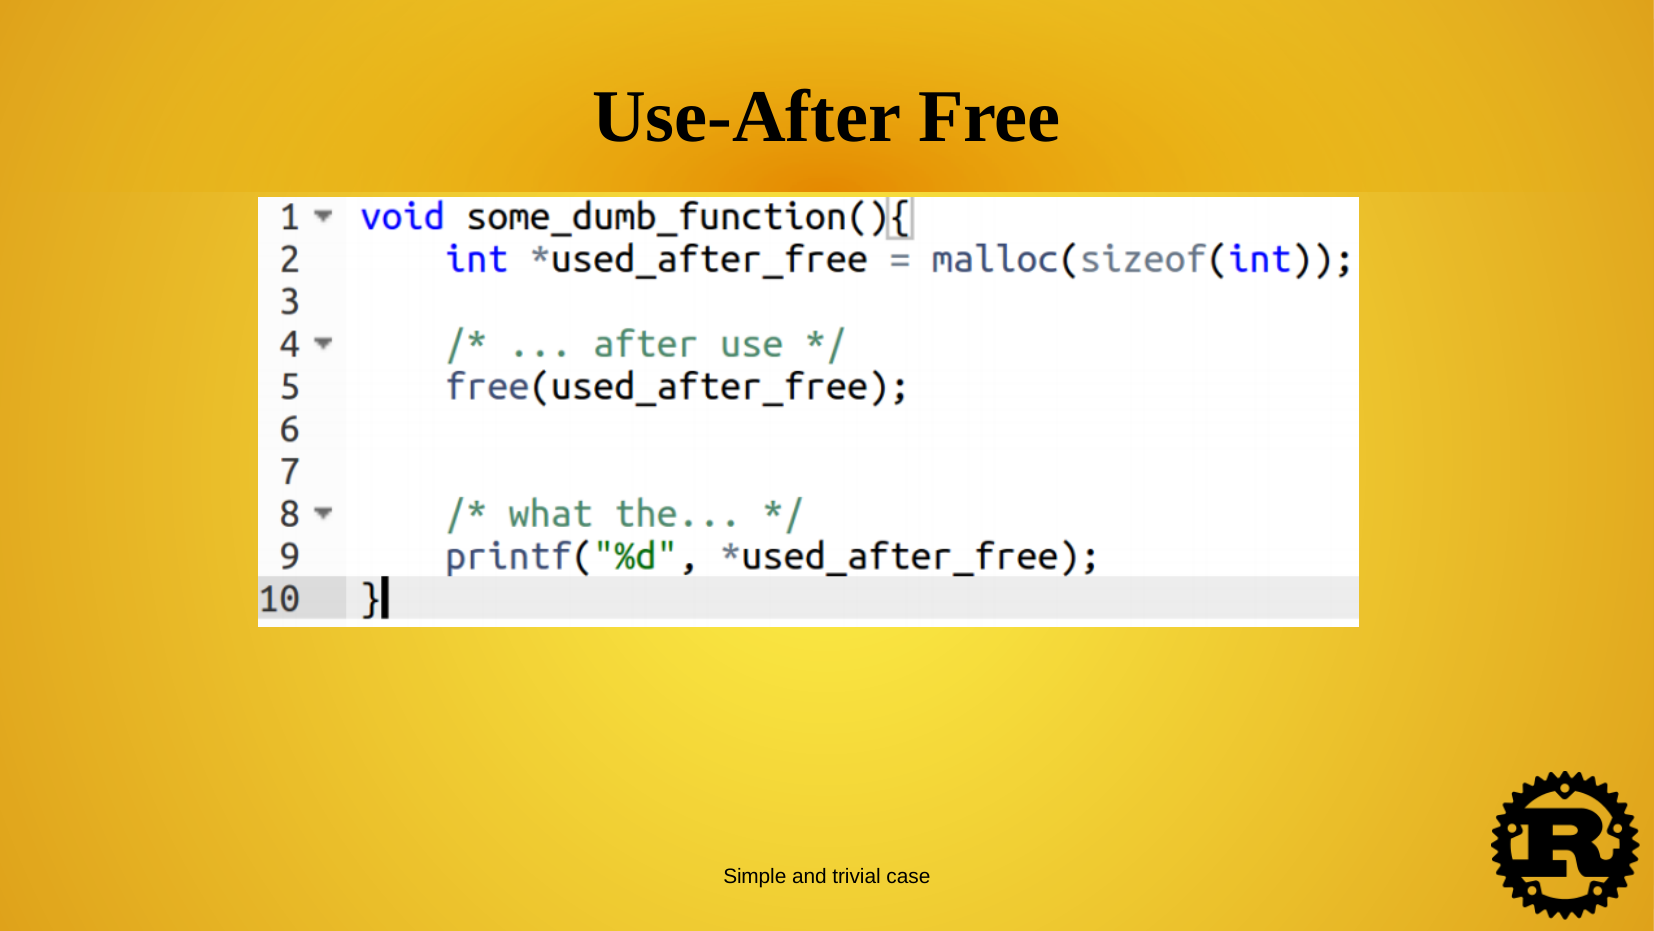

# Use-After Free
Simple and trivial case